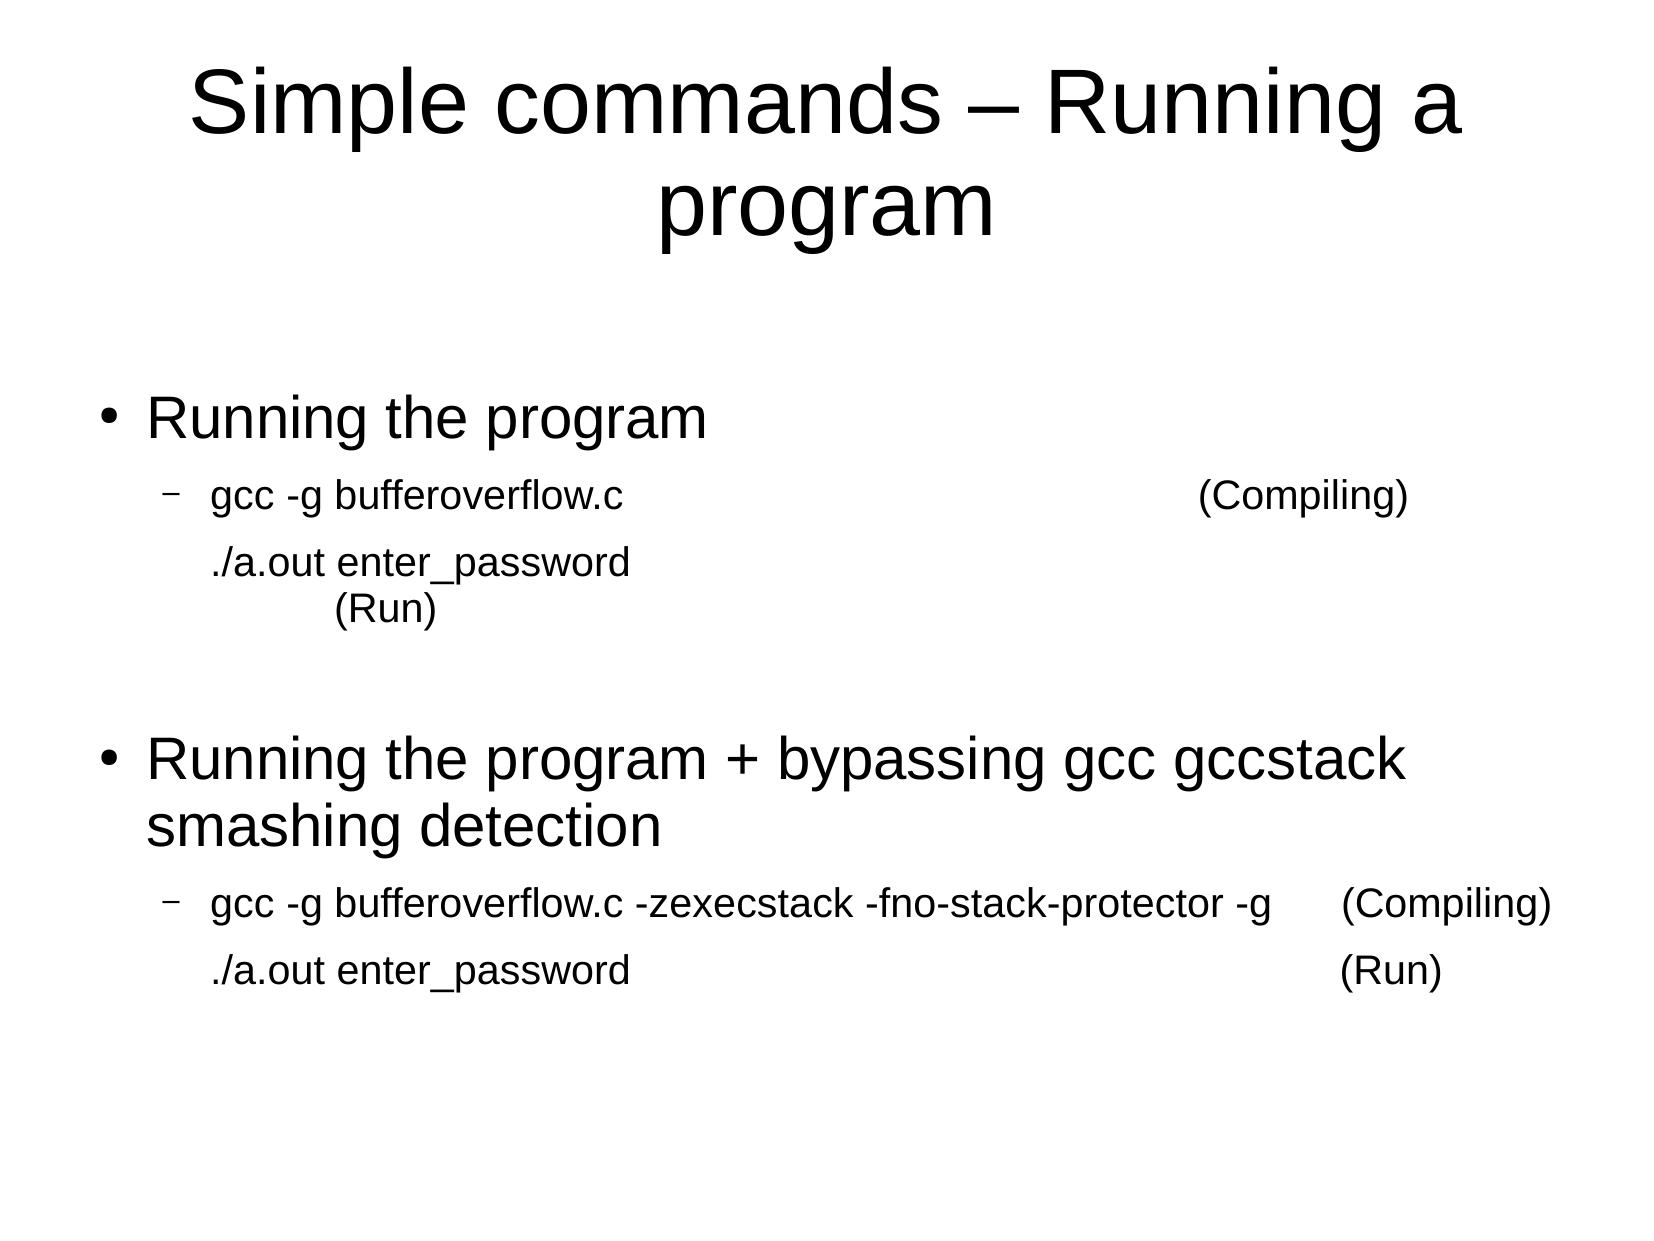

# Simple commands – Running a program
Running the program
gcc -g bufferoverflow.c 				 (Compiling)
./a.out enter_password							 			 					 (Run)
Running the program + bypassing gcc gccstack smashing detection
gcc -g bufferoverflow.c -zexecstack -fno-stack-protector -g (Compiling)
./a.out enter_password	 	 	(Run)